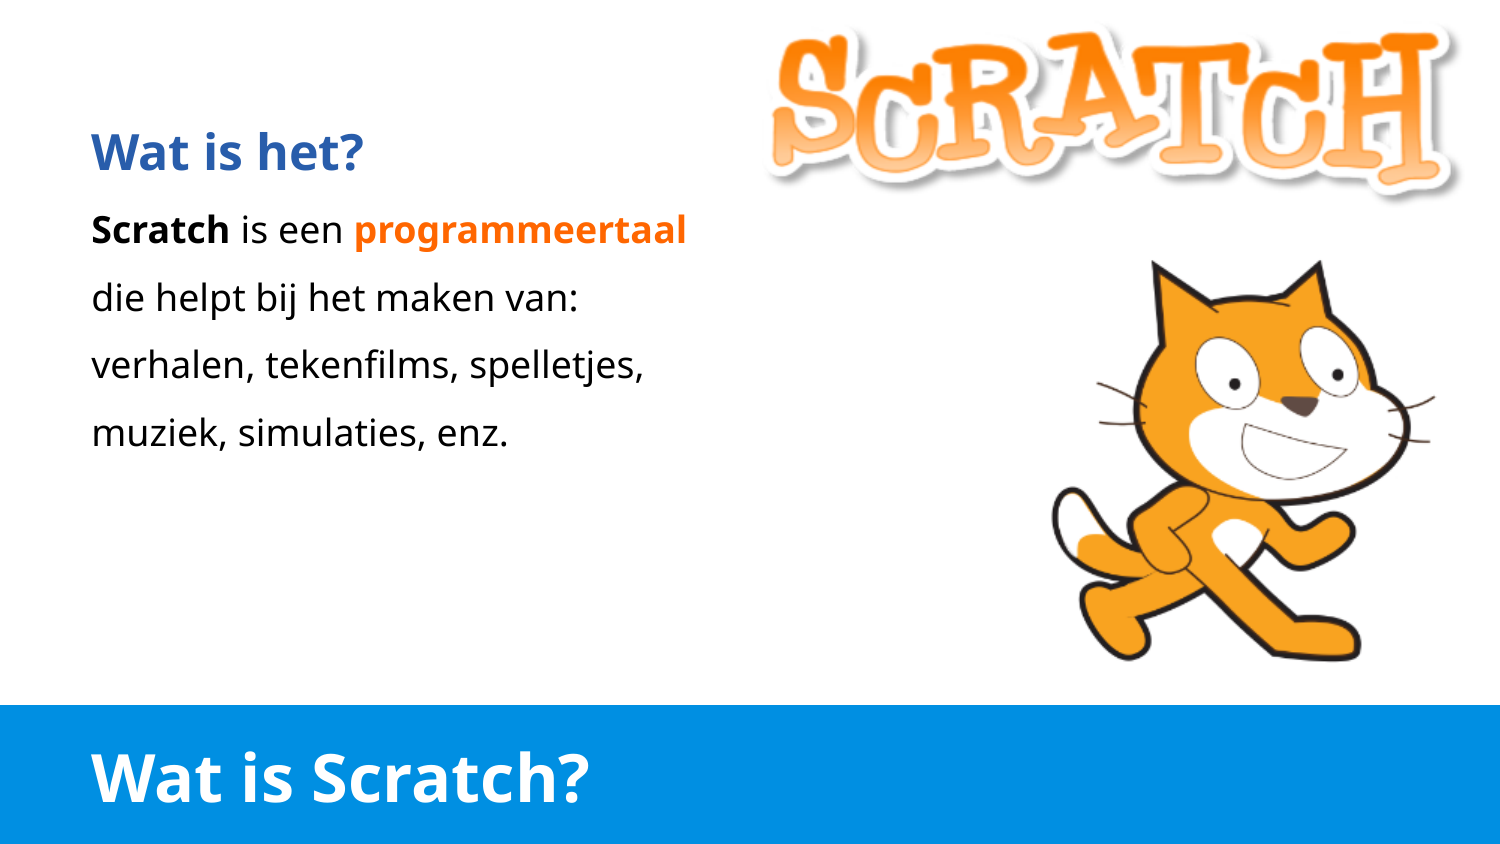

Wat is het?
Scratch is een programmeertaal
die helpt bij het maken van:
verhalen, tekenfilms, spelletjes,
muziek, simulaties, enz.
# Wat is Scratch?